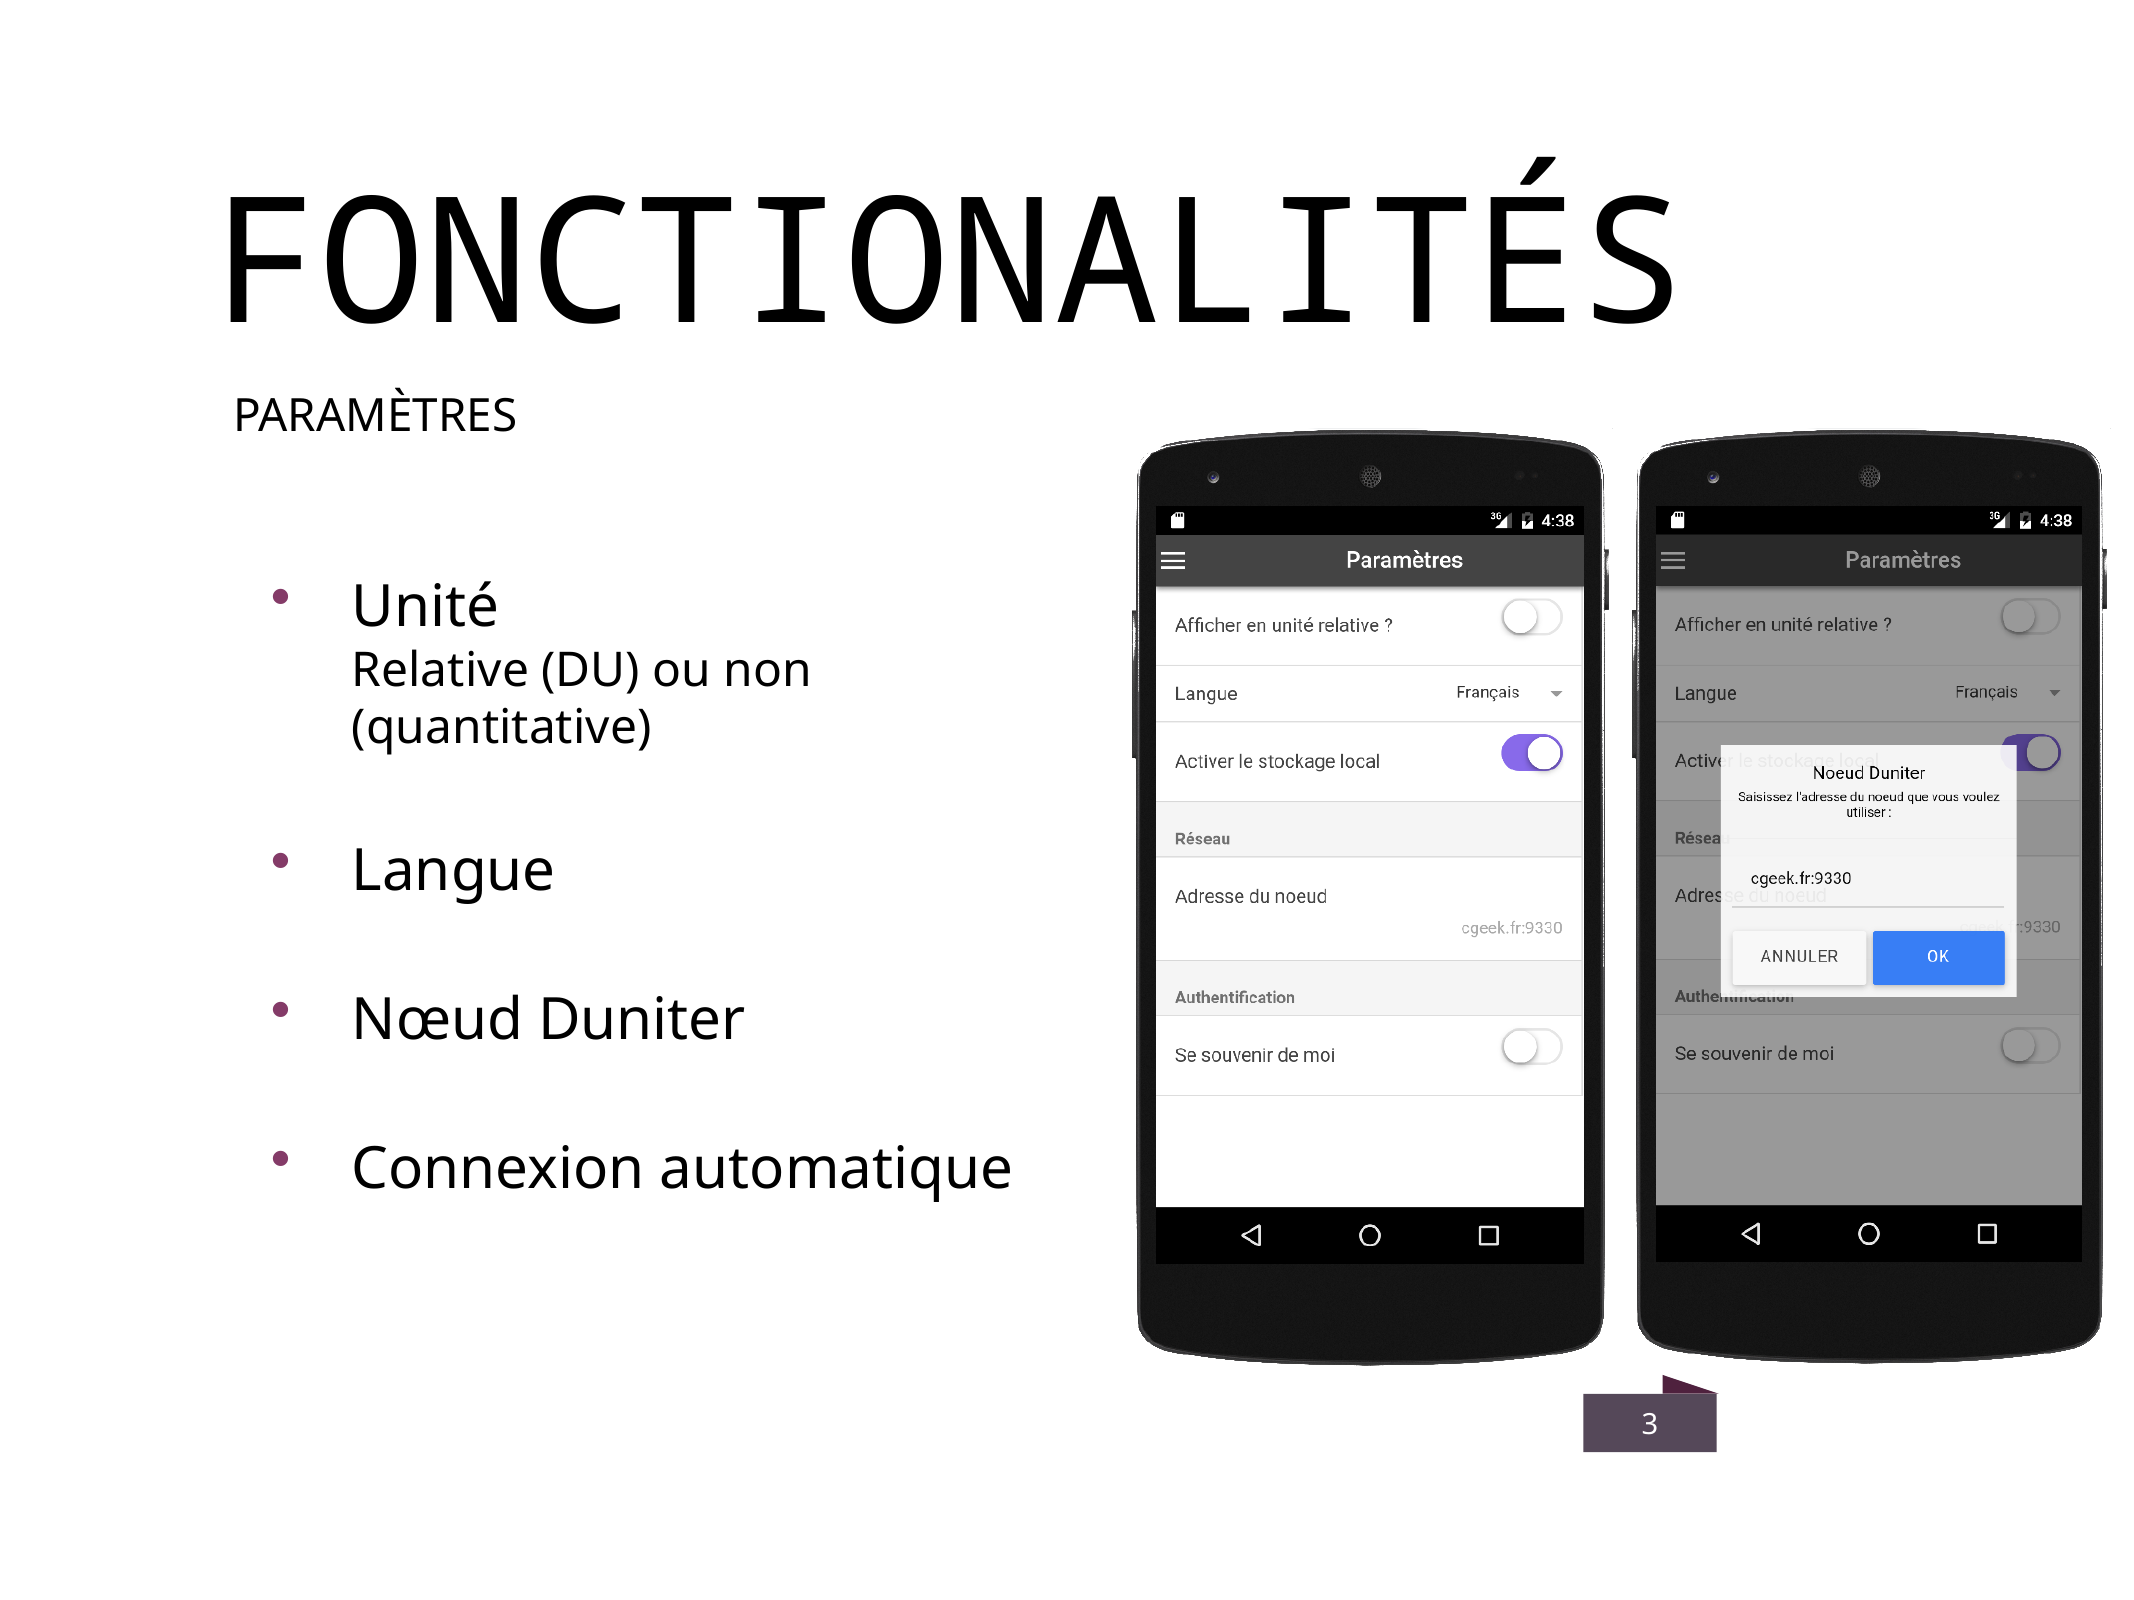

Fonctionalités
Paramètres
Unité
Relative (DU) ou non (quantitative)
Langue
Nœud Duniter
Connexion automatique
# 3